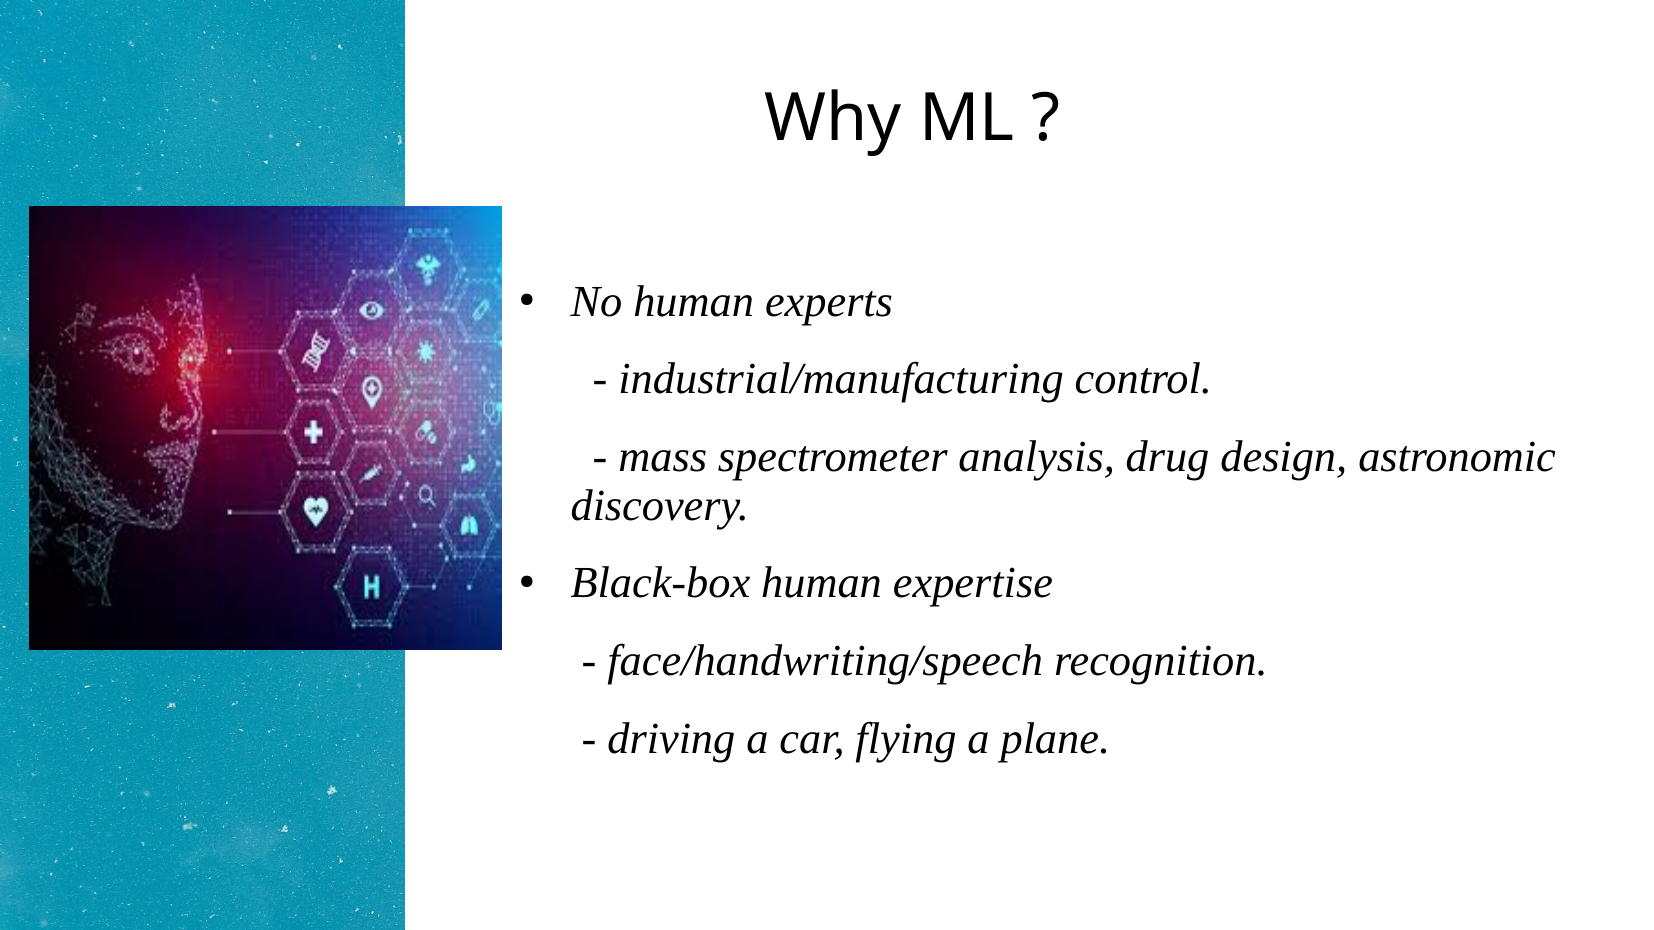

# Why ML ?
No human experts
 - industrial/manufacturing control.
 - mass spectrometer analysis, drug design, astronomic discovery.
Black-box human expertise
 - face/handwriting/speech recognition.
 - driving a car, flying a plane.